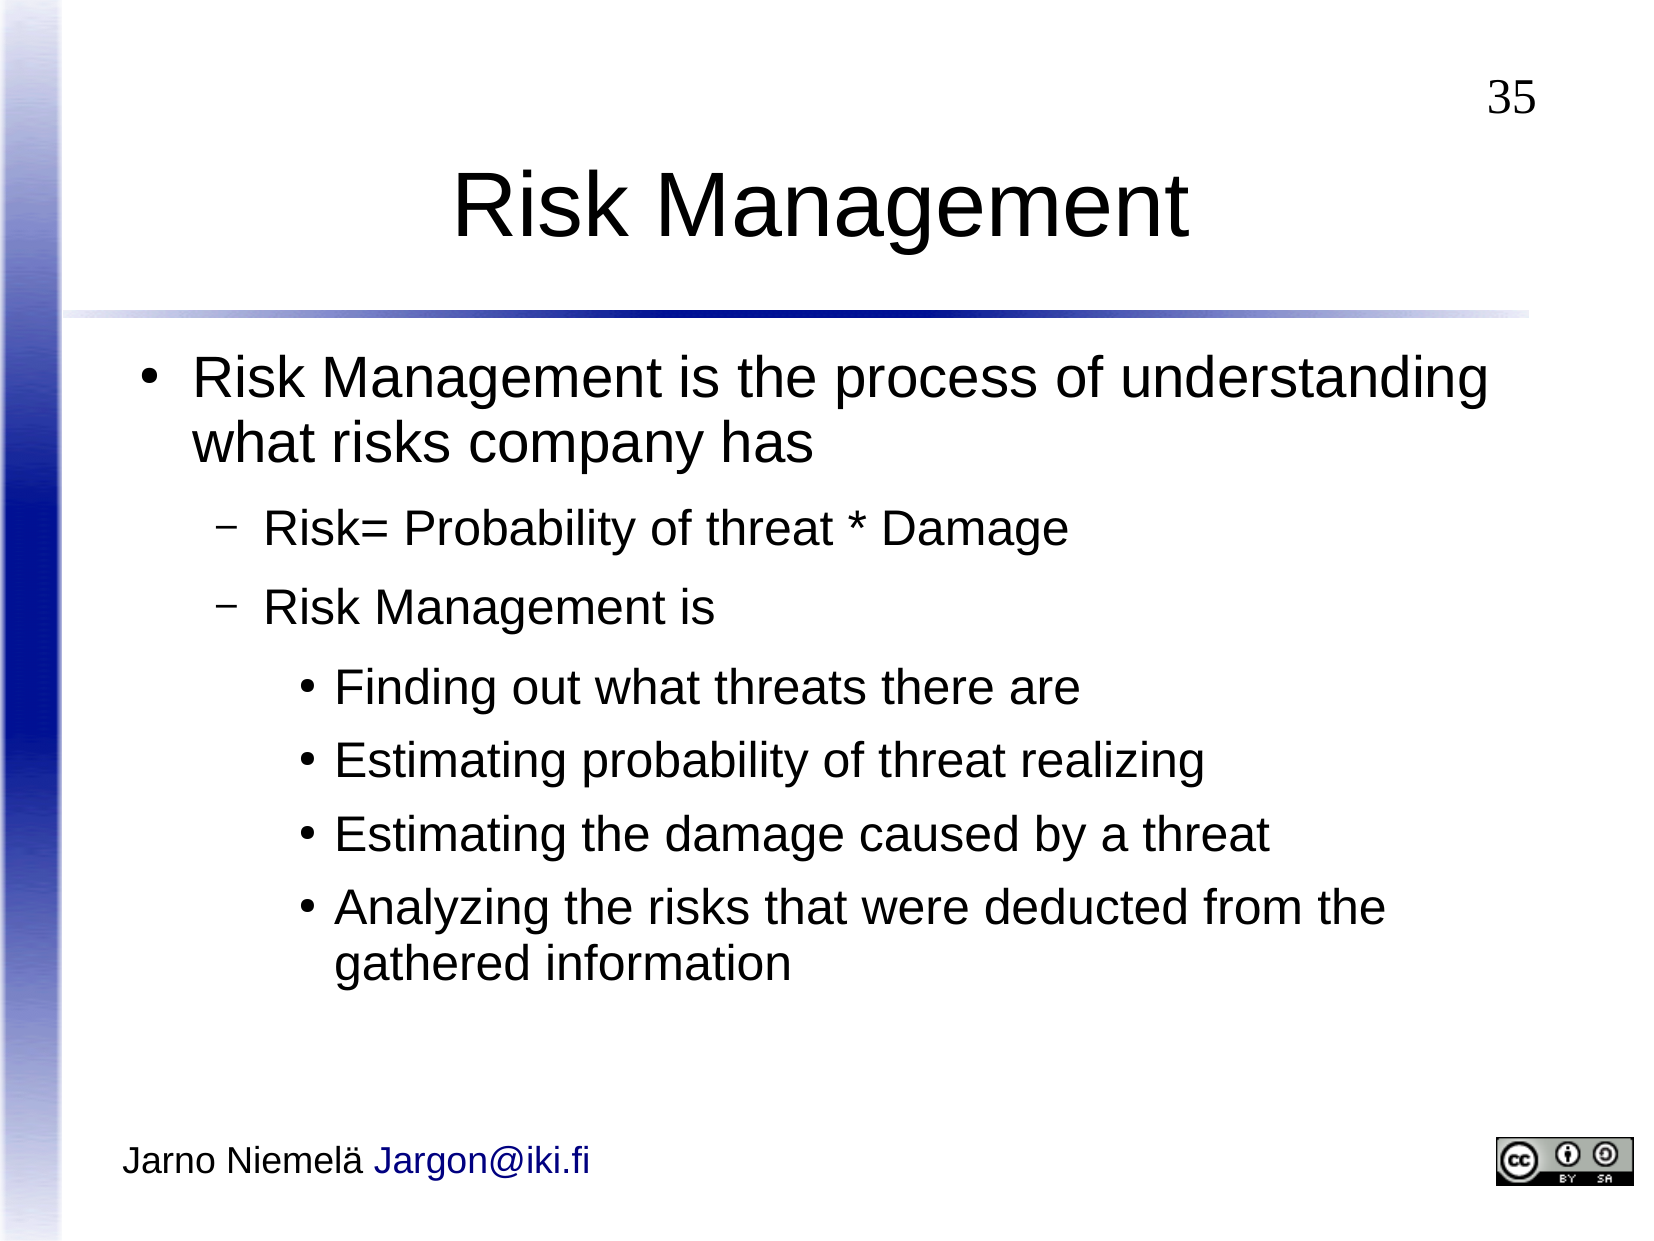

# Risk Management
Risk Management is the process of understanding what risks company has
Risk= Probability of threat * Damage
Risk Management is
Finding out what threats there are
Estimating probability of threat realizing
Estimating the damage caused by a threat
Analyzing the risks that were deducted from the gathered information